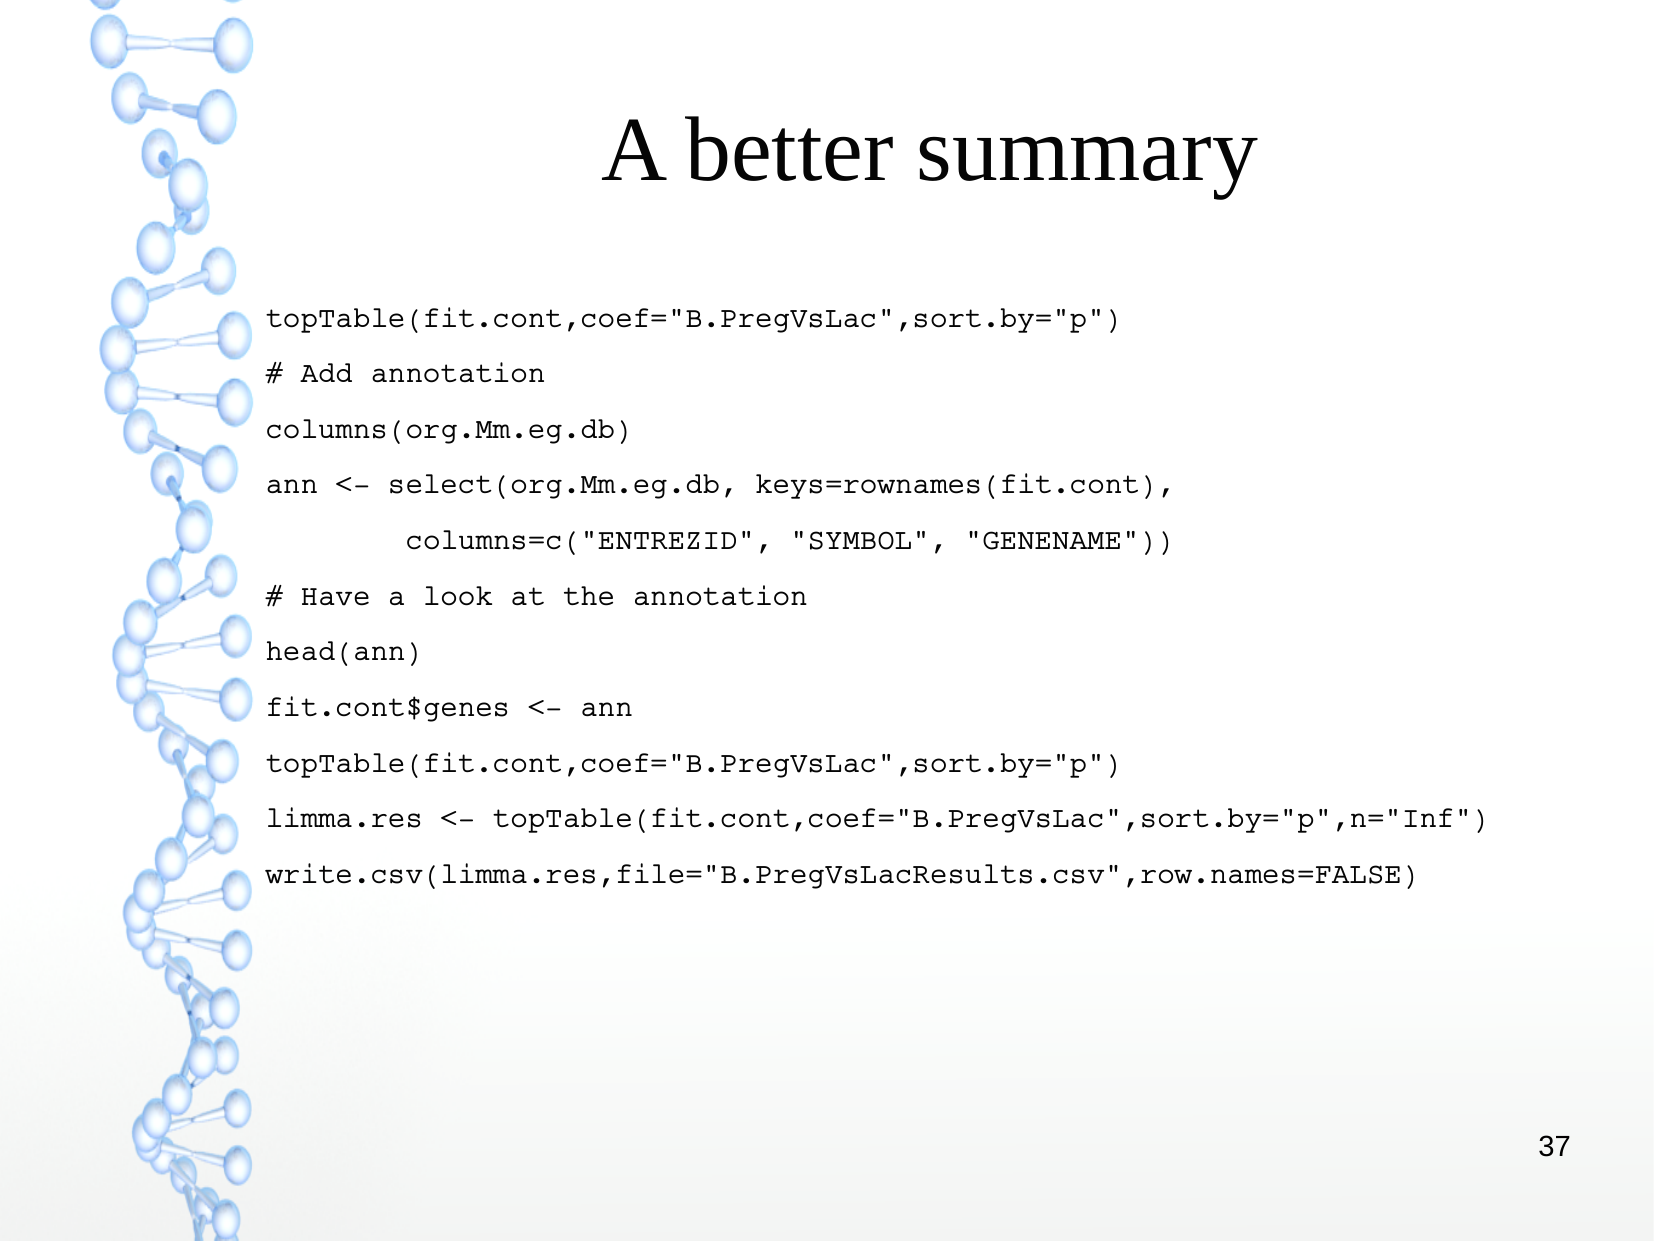

# A better summary
topTable(fit.cont,coef="B.PregVsLac",sort.by="p")
# Add annotation
columns(org.Mm.eg.db)
ann <- select(org.Mm.eg.db, keys=rownames(fit.cont),
 columns=c("ENTREZID", "SYMBOL", "GENENAME"))
# Have a look at the annotation
head(ann)
fit.cont$genes <- ann
topTable(fit.cont,coef="B.PregVsLac",sort.by="p")
limma.res <- topTable(fit.cont,coef="B.PregVsLac",sort.by="p",n="Inf")
write.csv(limma.res,file="B.PregVsLacResults.csv",row.names=FALSE)
37